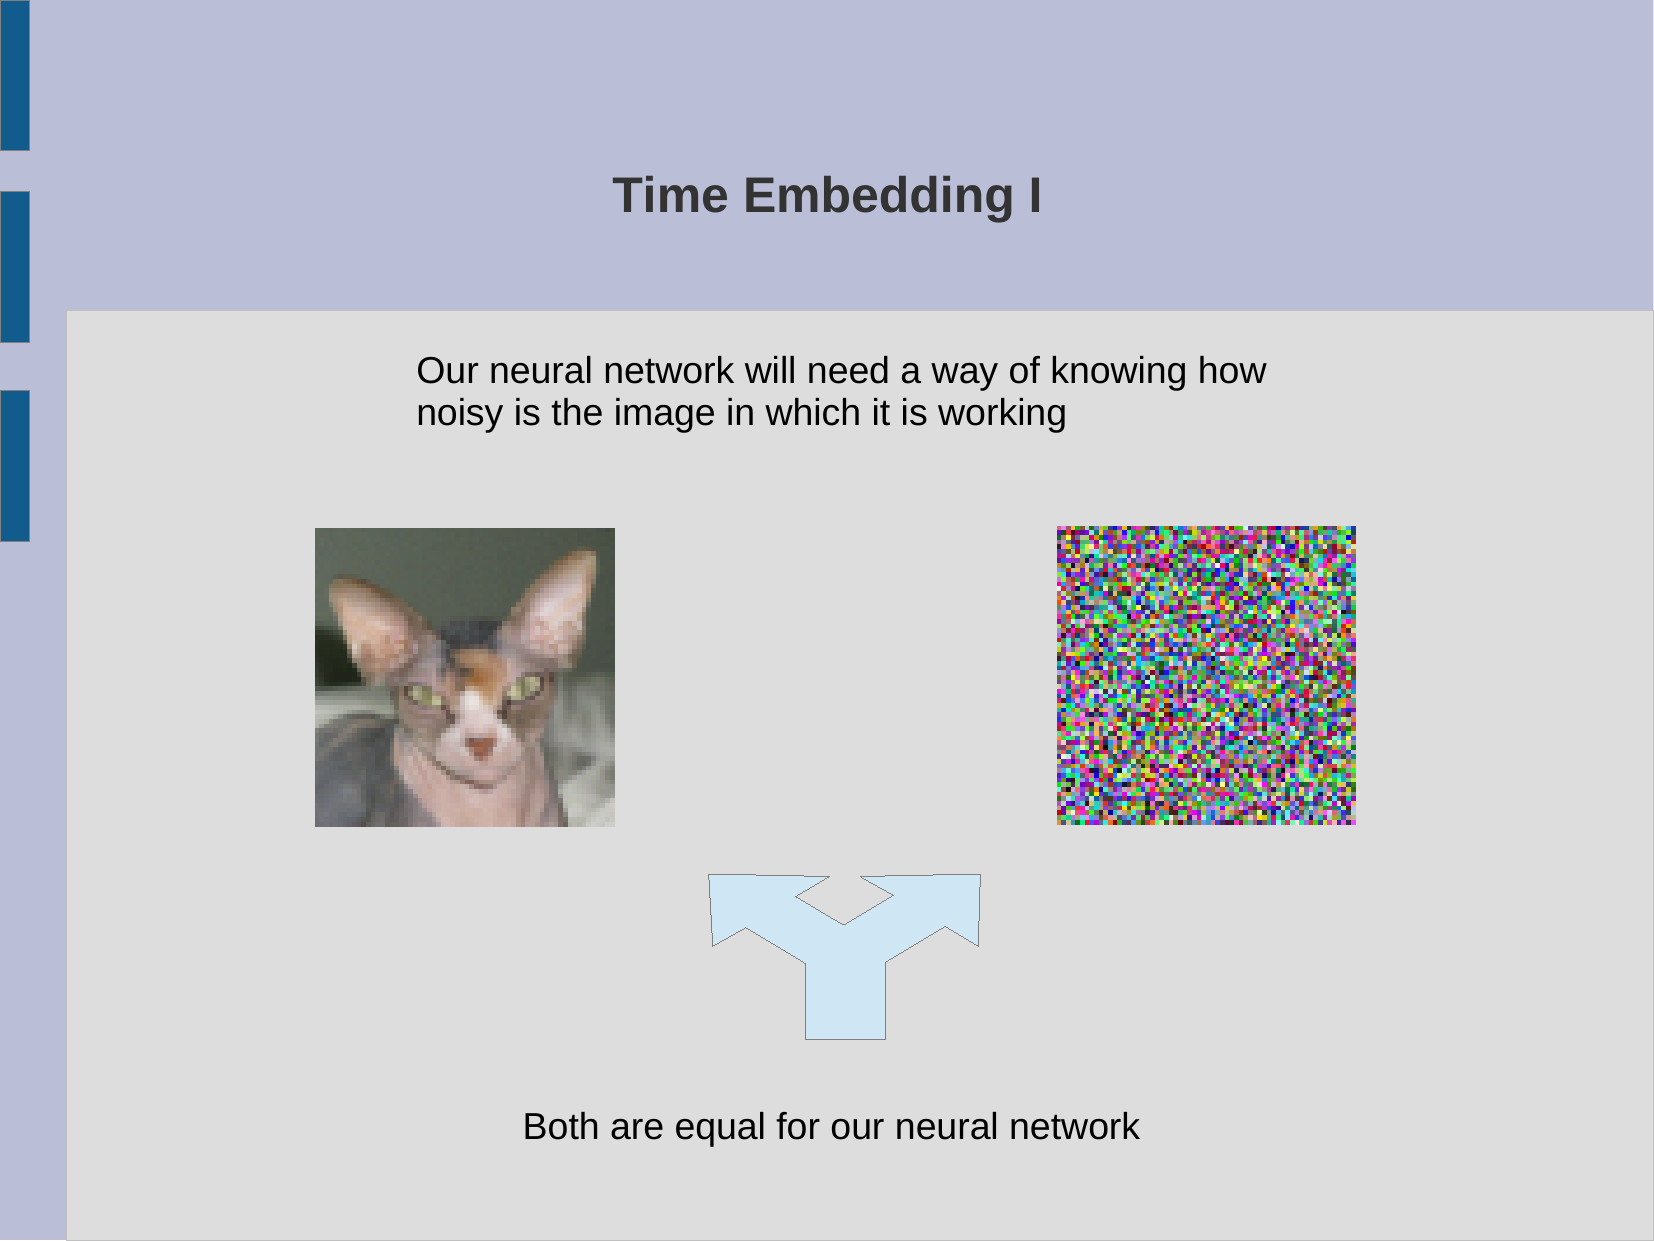

# Time Embedding I
Our neural network will need a way of knowing how noisy is the image in which it is working
Both are equal for our neural network